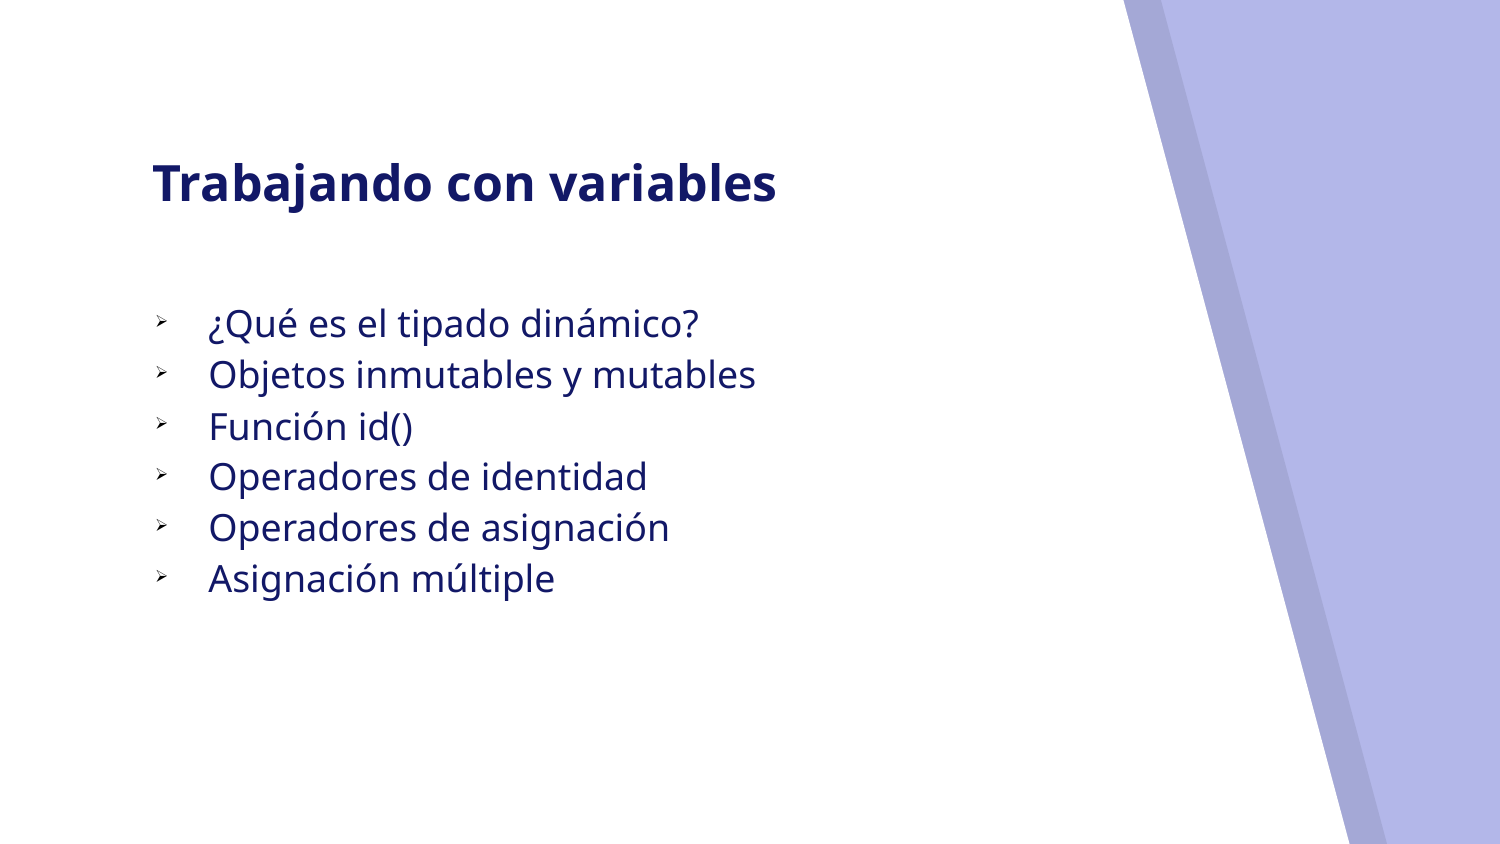

# Trabajando con variables
¿Qué es el tipado dinámico?
Objetos inmutables y mutables
Función id()
Operadores de identidad
Operadores de asignación
Asignación múltiple